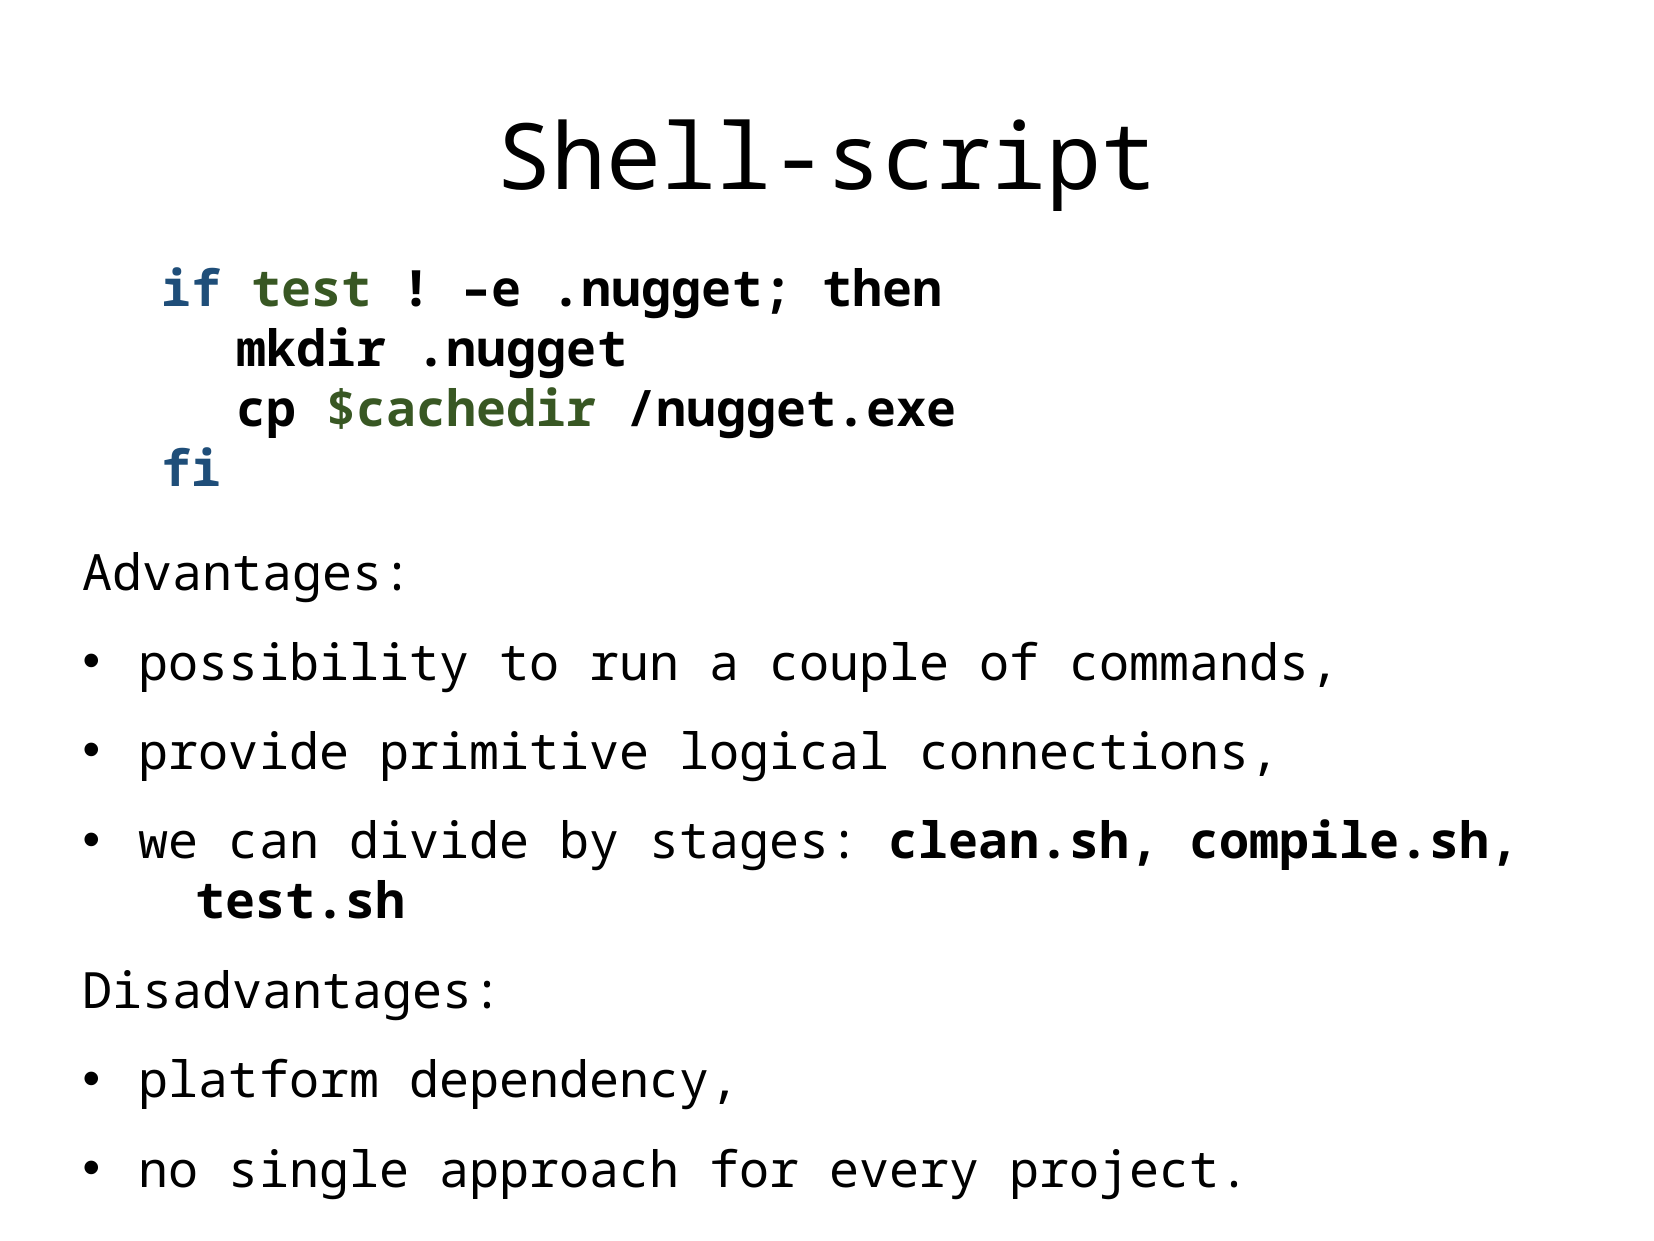

# Shell-script
if test ! –e .nugget; then
	mkdir .nugget
	cp $cachedir /nugget.exe
fi
Advantages:
possibility to run a couple of commands,
provide primitive logical connections,
we can divide by stages: clean.sh, compile.sh, test.sh
Disadvantages:
platform dependency,
no single approach for every project.